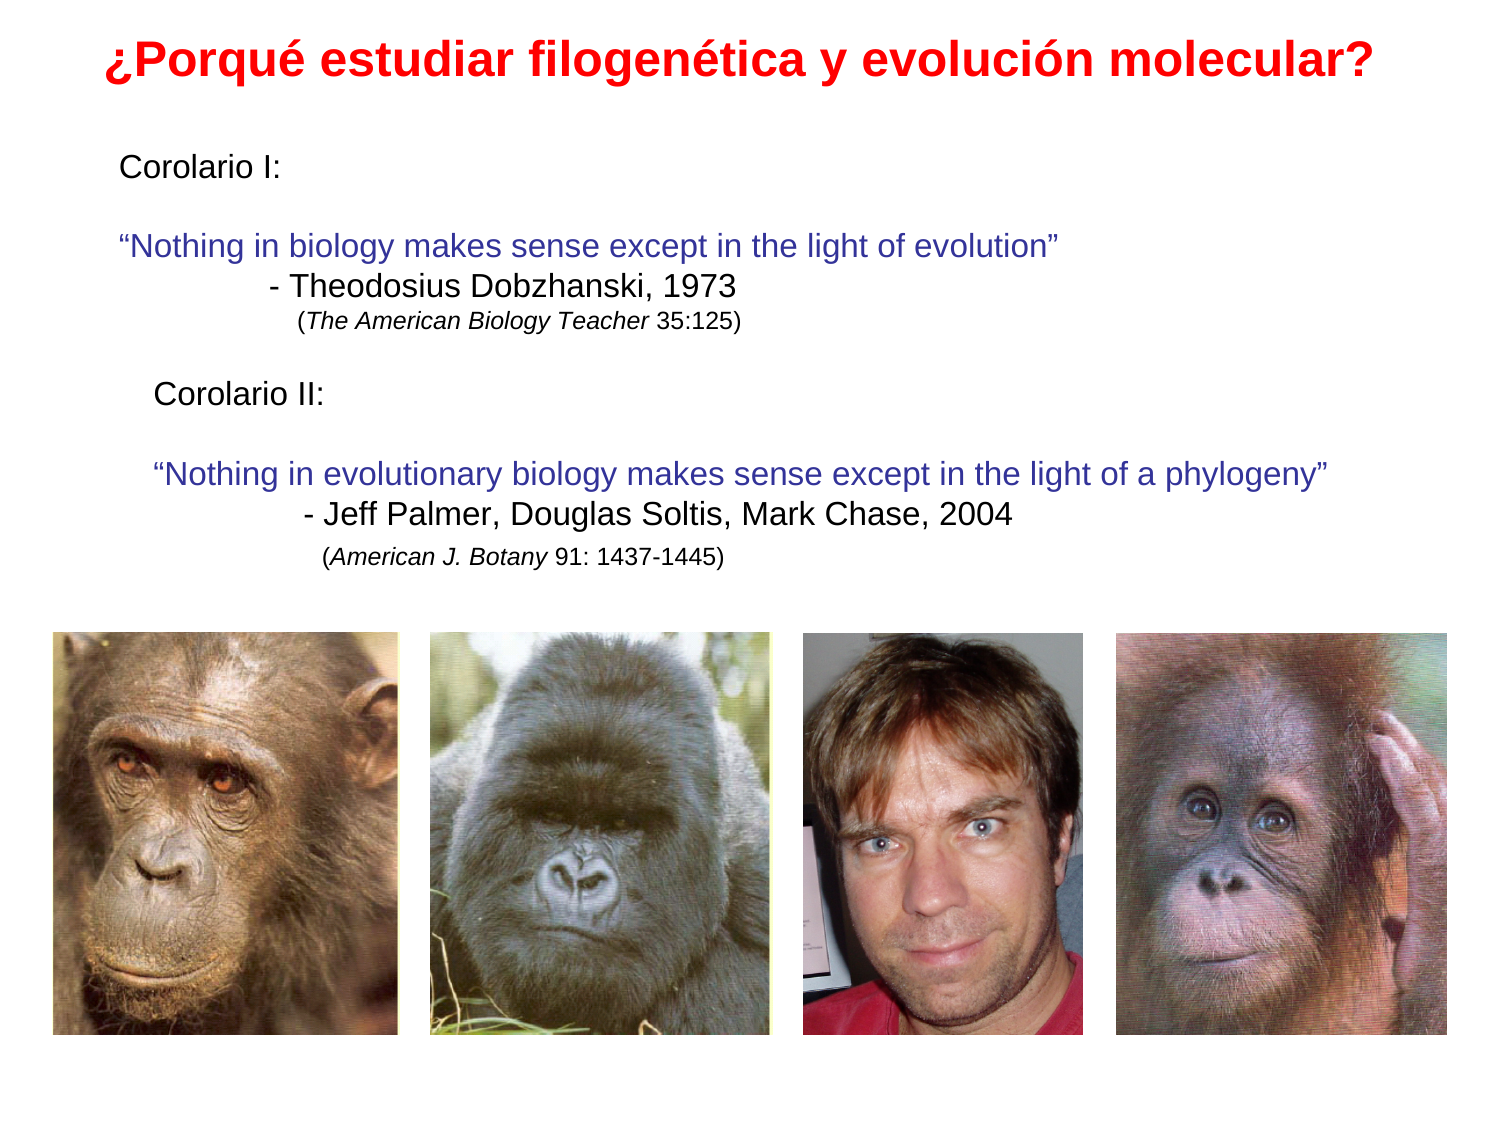

¿Porqué estudiar filogenética y evolución molecular?
Corolario I:
“Nothing in biology makes sense except in the light of evolution”
	- Theodosius Dobzhanski, 1973
	 (The American Biology Teacher 35:125)
Corolario II:
“Nothing in evolutionary biology makes sense except in the light of a phylogeny”
	- Jeff Palmer, Douglas Soltis, Mark Chase, 2004
	 (American J. Botany 91: 1437-1445)